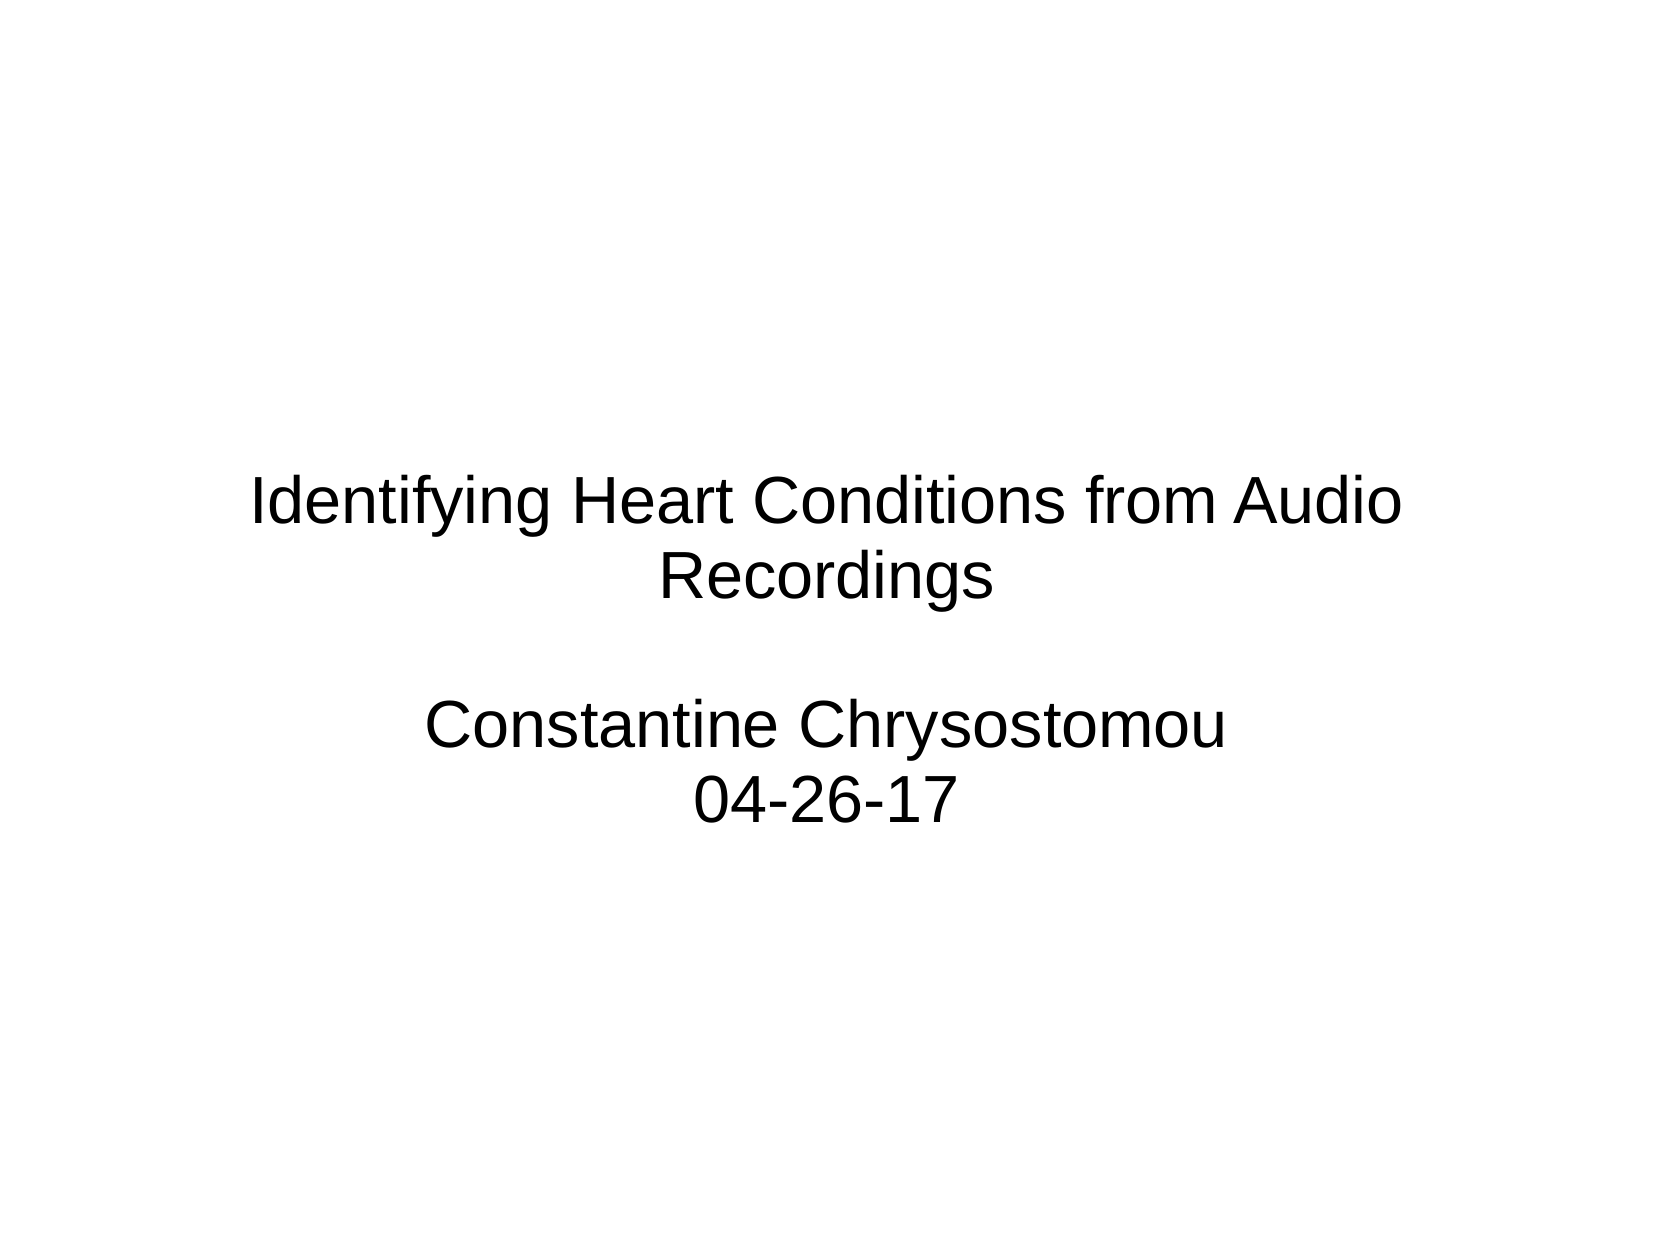

# Identifying Heart Conditions from Audio Recordings
Constantine Chrysostomou
04-26-17